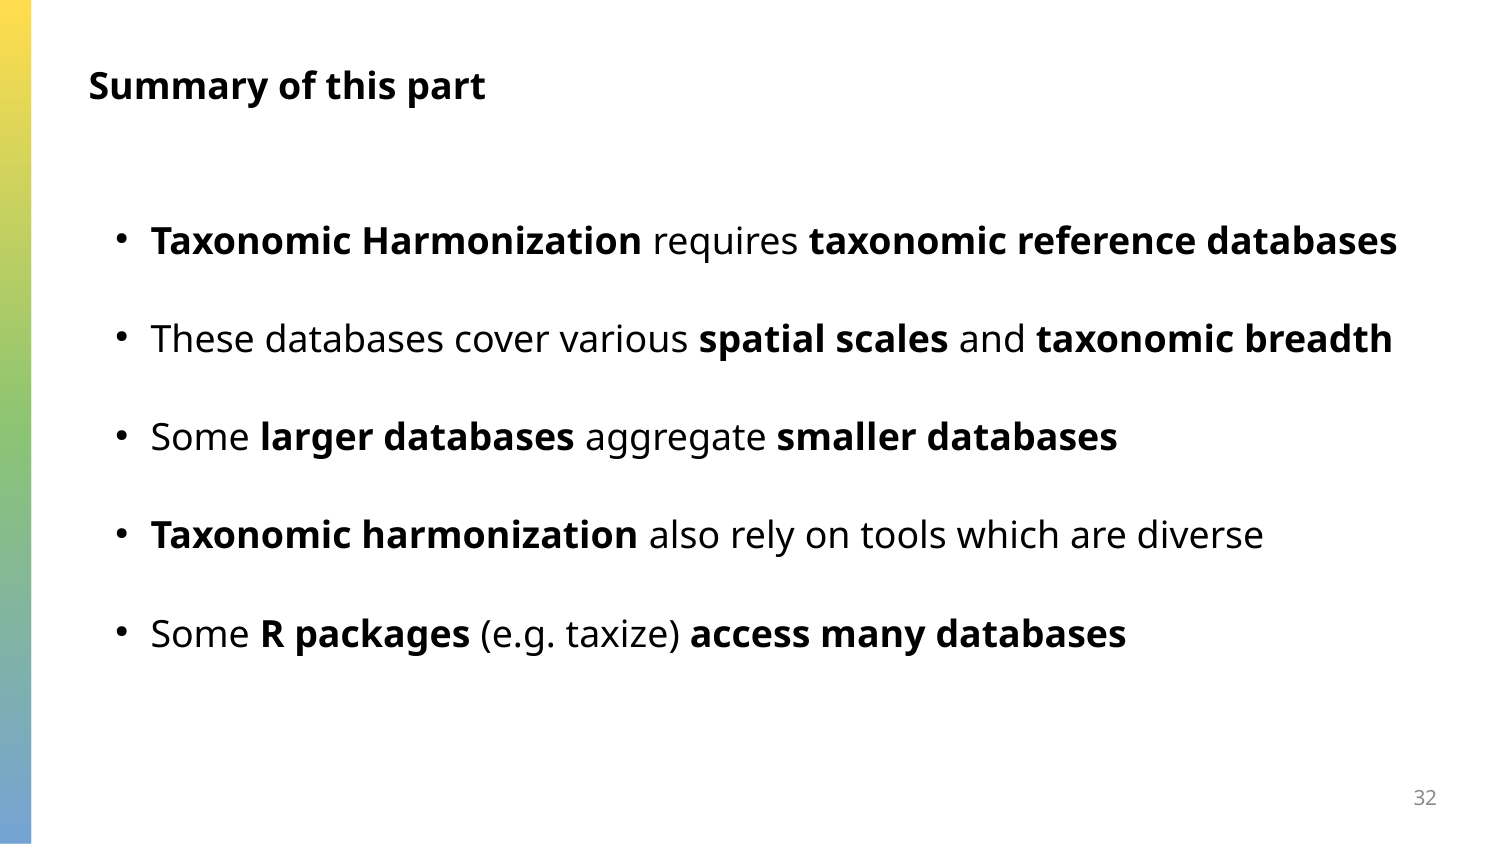

# Summary of this part
Taxonomic Harmonization requires taxonomic reference databases
These databases cover various spatial scales and taxonomic breadth
Some larger databases aggregate smaller databases
Taxonomic harmonization also rely on tools which are diverse
Some R packages (e.g. taxize) access many databases
32